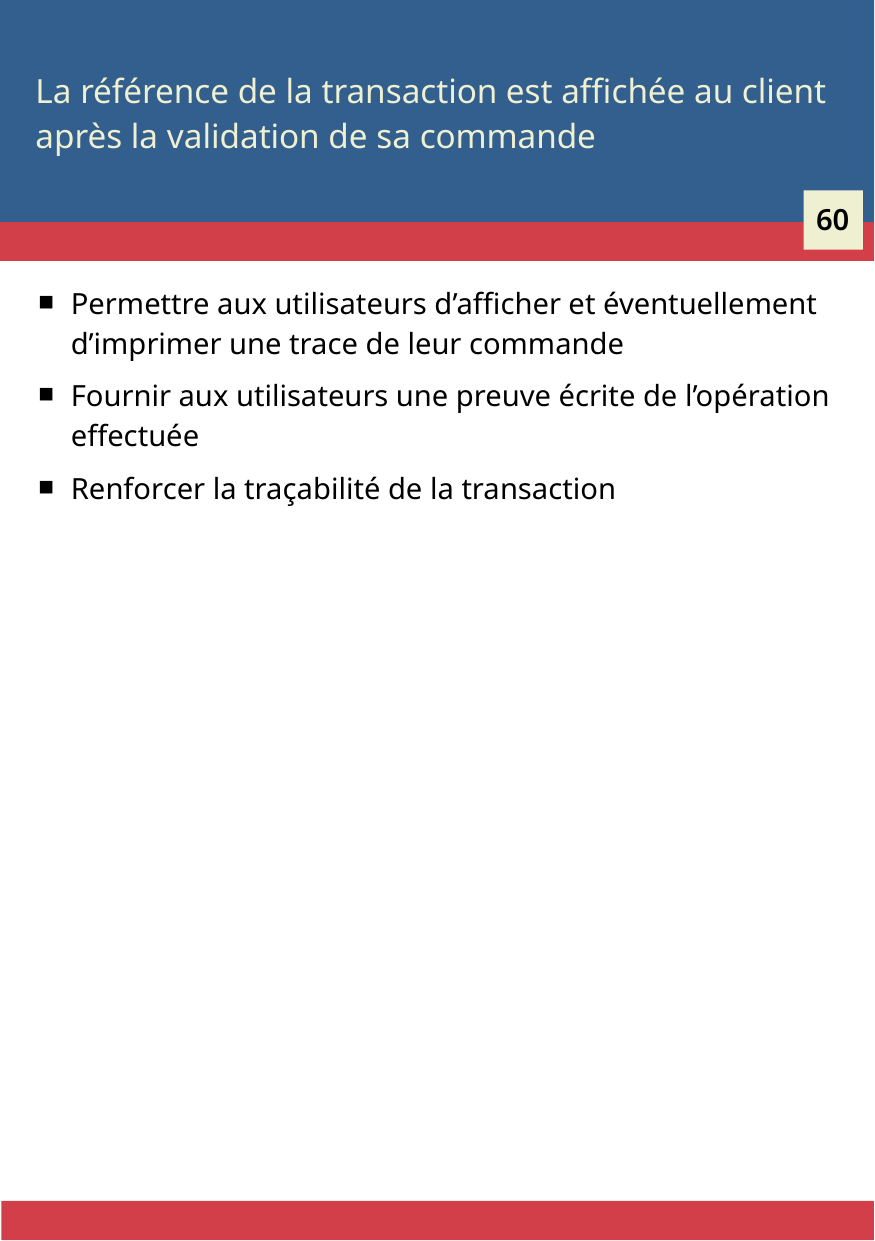

# La référence de la transaction est affichée au client après la validation de sa commande
60
Permettre aux utilisateurs d’afficher et éventuellement d’imprimer une trace de leur commande
Fournir aux utilisateurs une preuve écrite de l’opération effectuée
Renforcer la traçabilité de la transaction